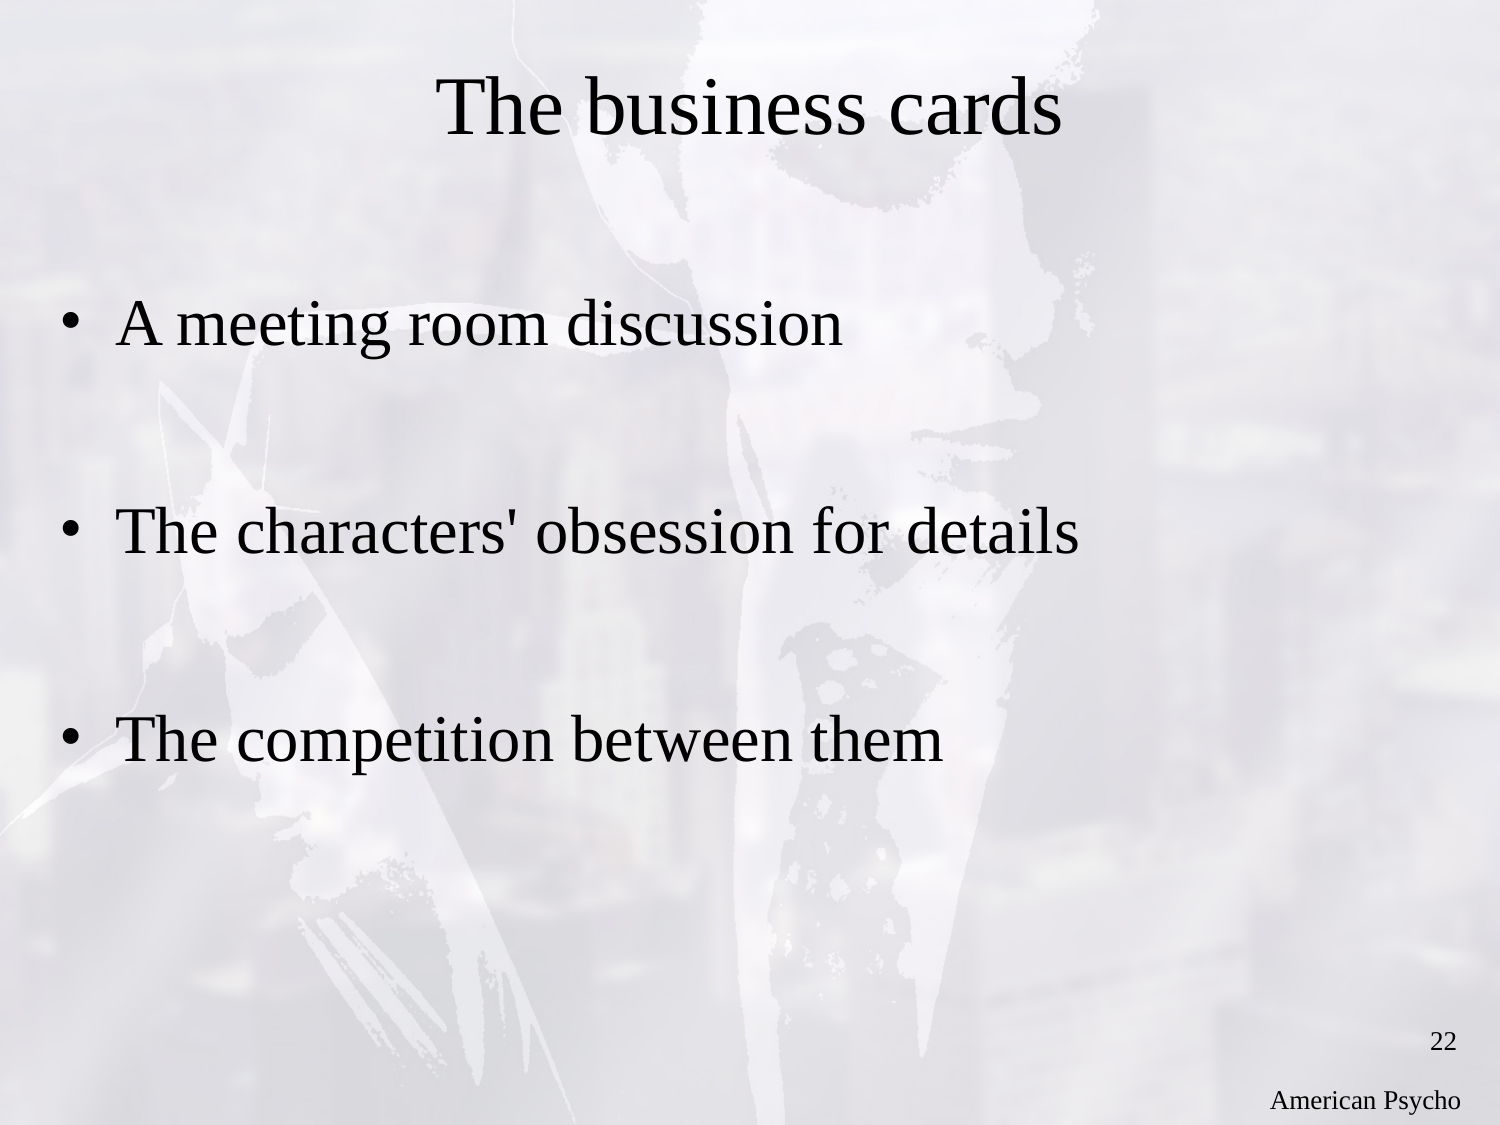

# The business cards
A meeting room discussion
The characters' obsession for details
The competition between them
22
American Psycho